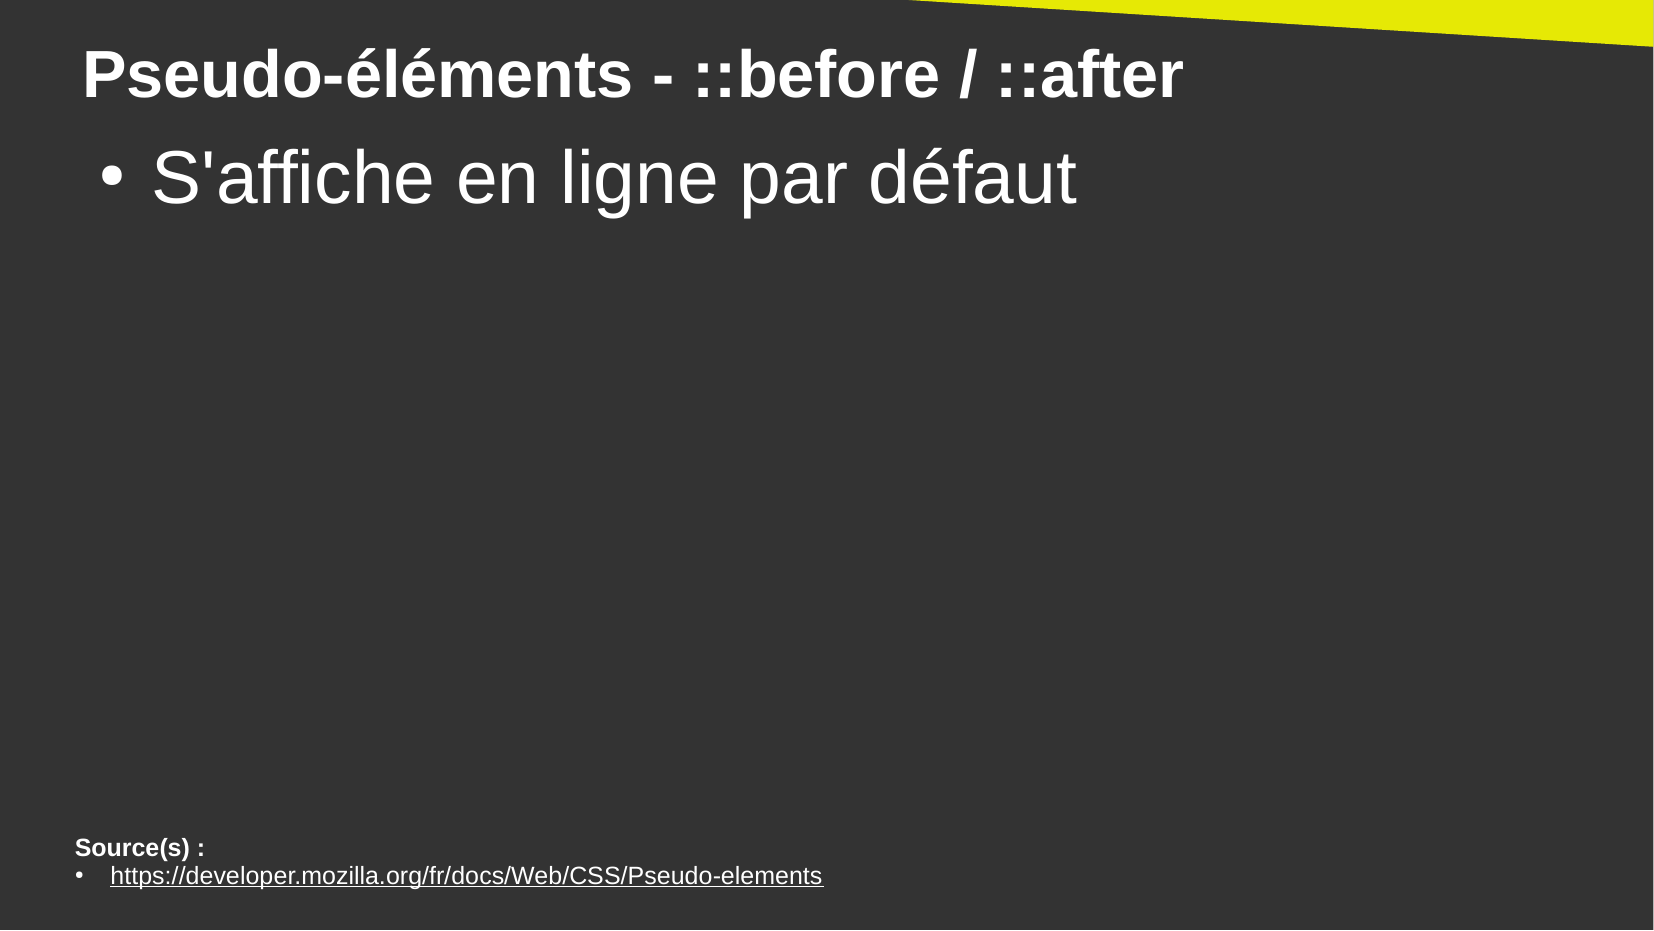

# Pseudo-éléments - ::before / ::after
S'affiche en ligne par défaut
Source(s) :
https://developer.mozilla.org/fr/docs/Web/CSS/Pseudo-elements